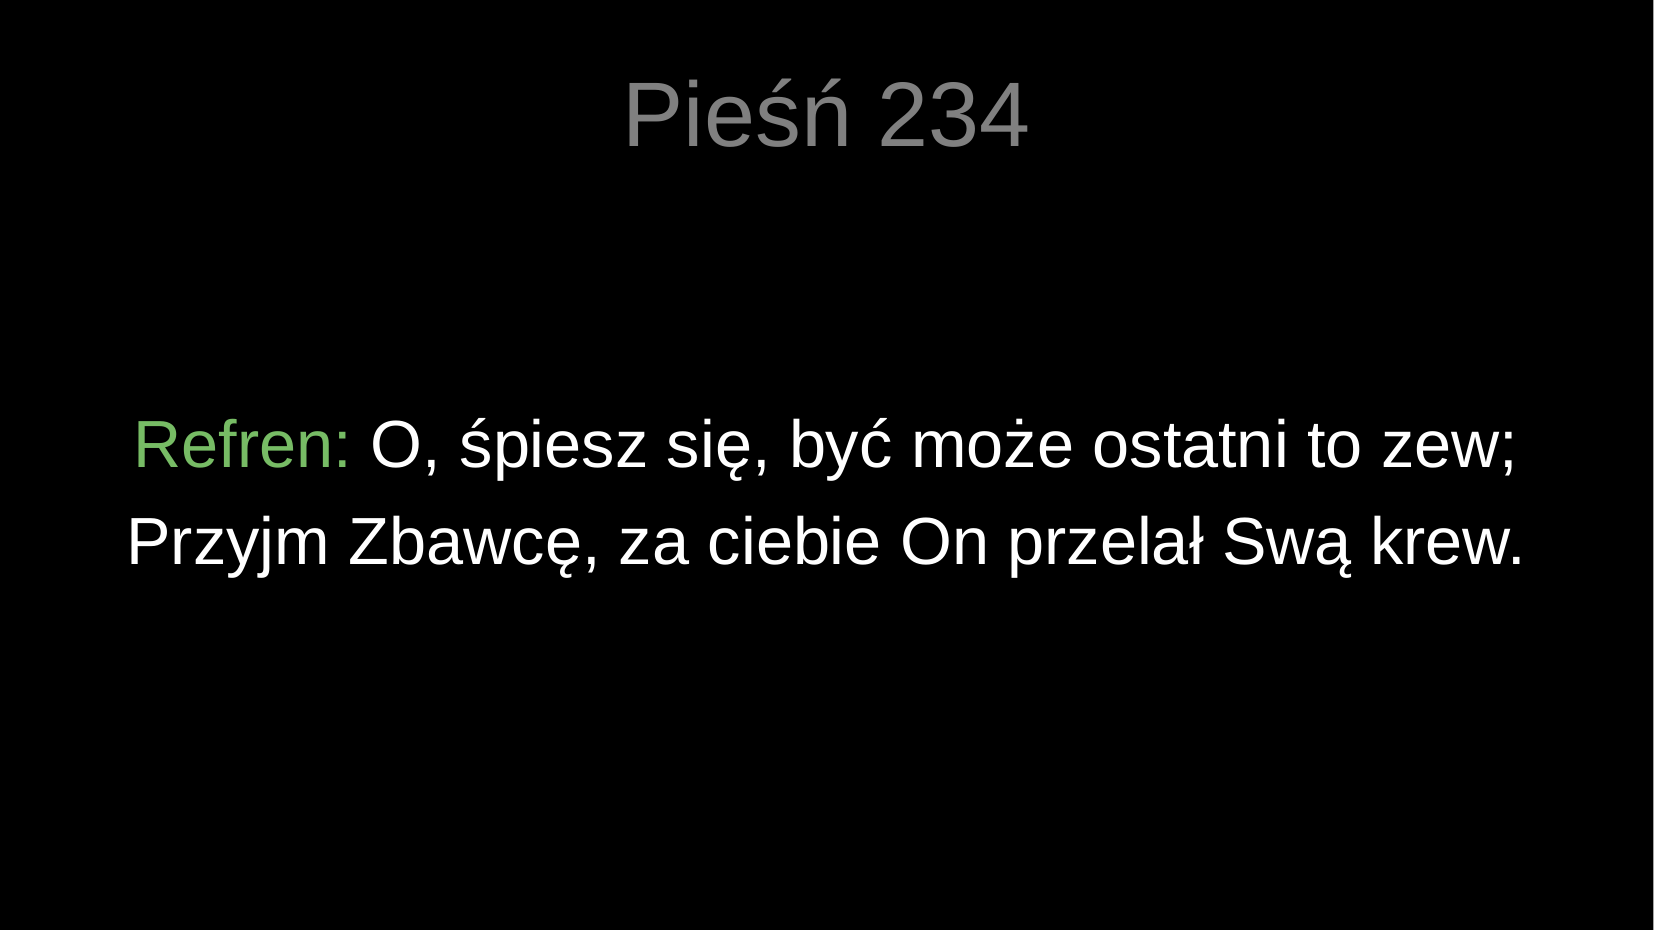

# Pieśń 234
Refren: O, śpiesz się, być może ostatni to zew;
Przyjm Zbawcę, za ciebie On przelał Swą krew.